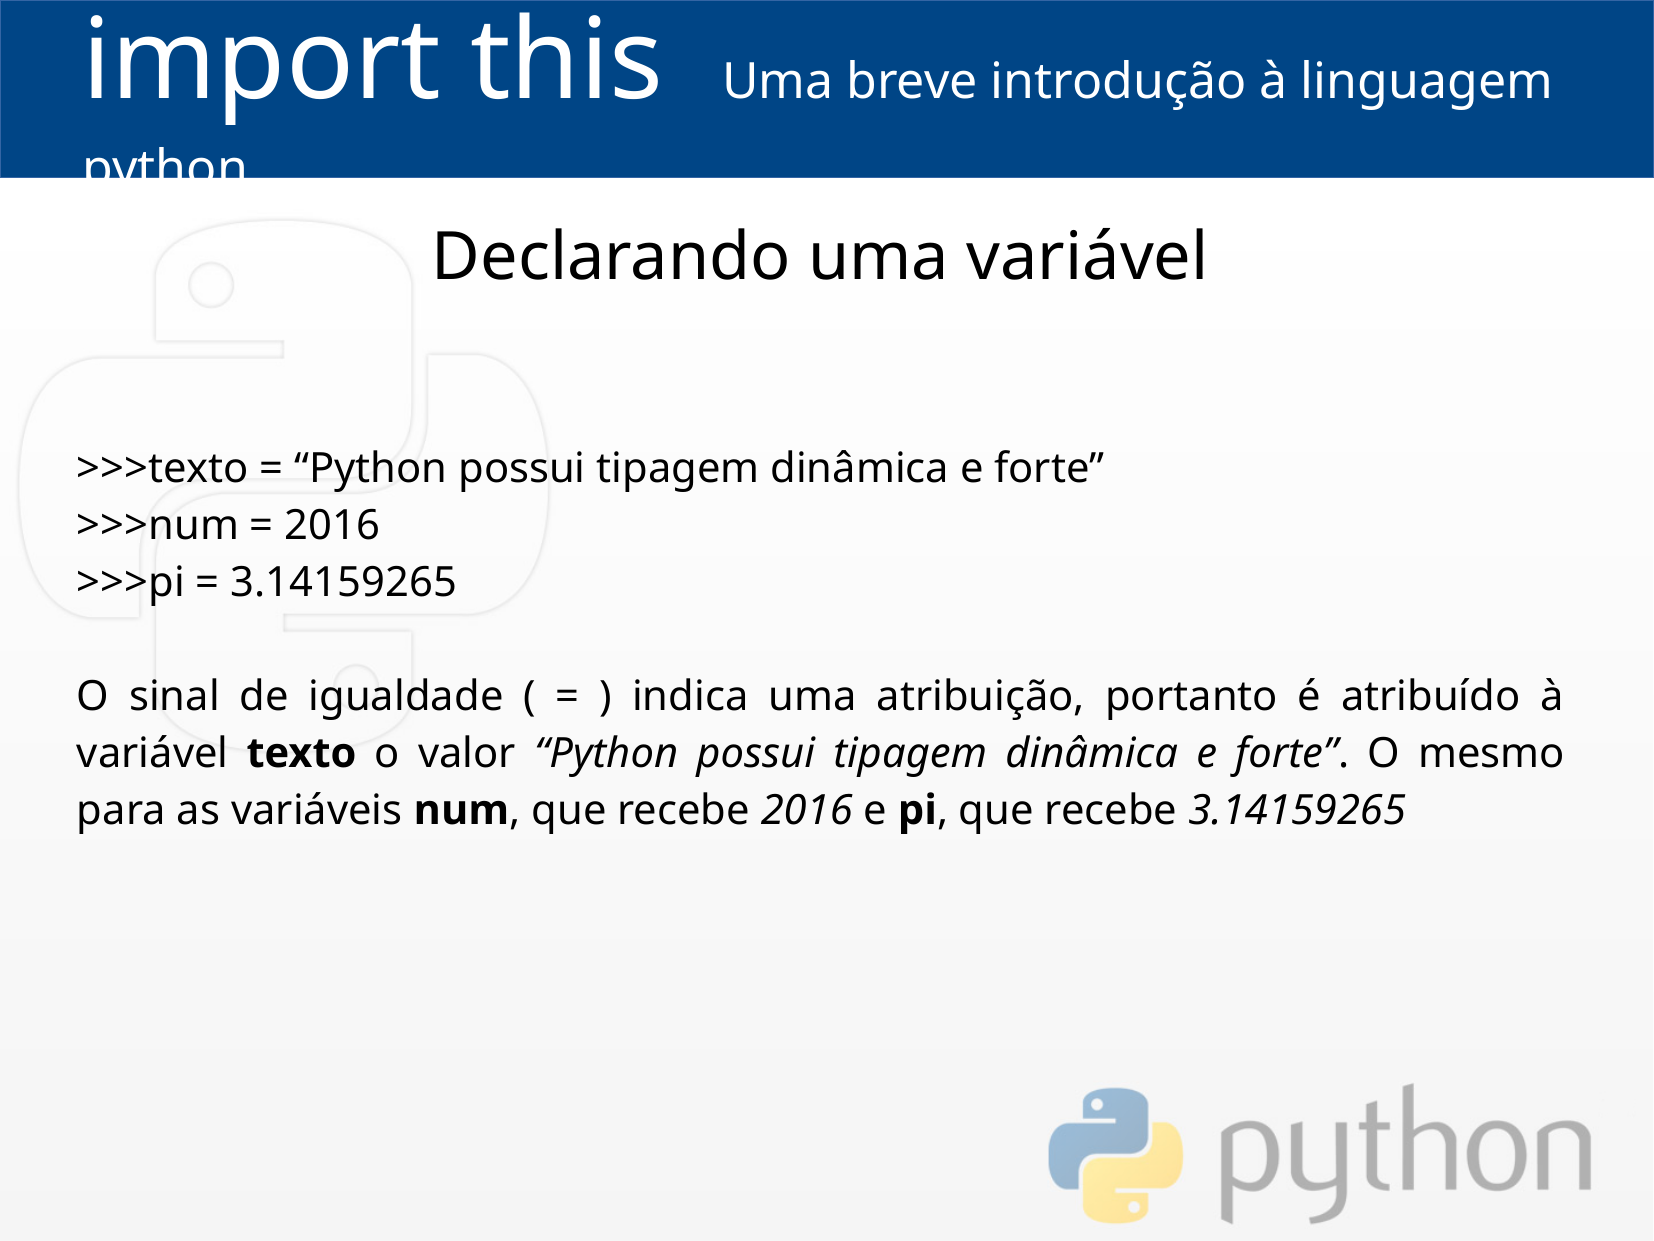

import this Uma breve introdução à linguagem python
Declarando uma variável
# >>>texto = “Python possui tipagem dinâmica e forte”
>>>num = 2016
>>>pi = 3.14159265
O sinal de igualdade ( = ) indica uma atribuição, portanto é atribuído à variável texto o valor “Python possui tipagem dinâmica e forte”. O mesmo para as variáveis num, que recebe 2016 e pi, que recebe 3.14159265